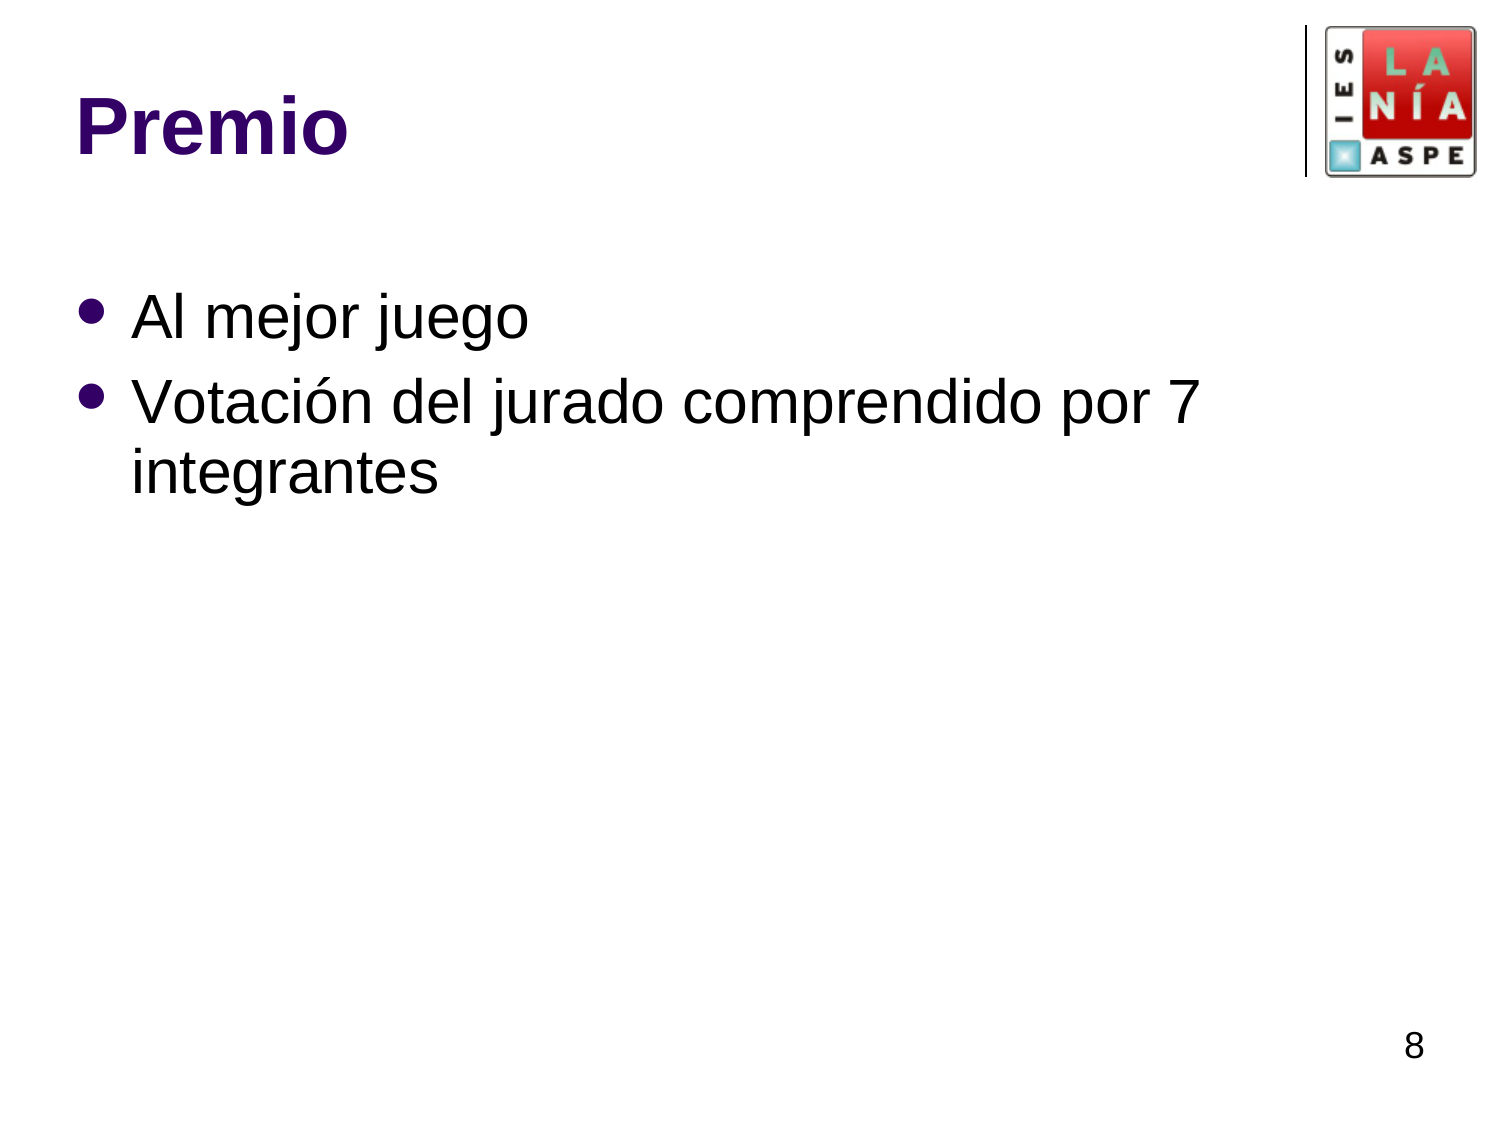

# Premio
Al mejor juego
Votación del jurado comprendido por 7 integrantes
8